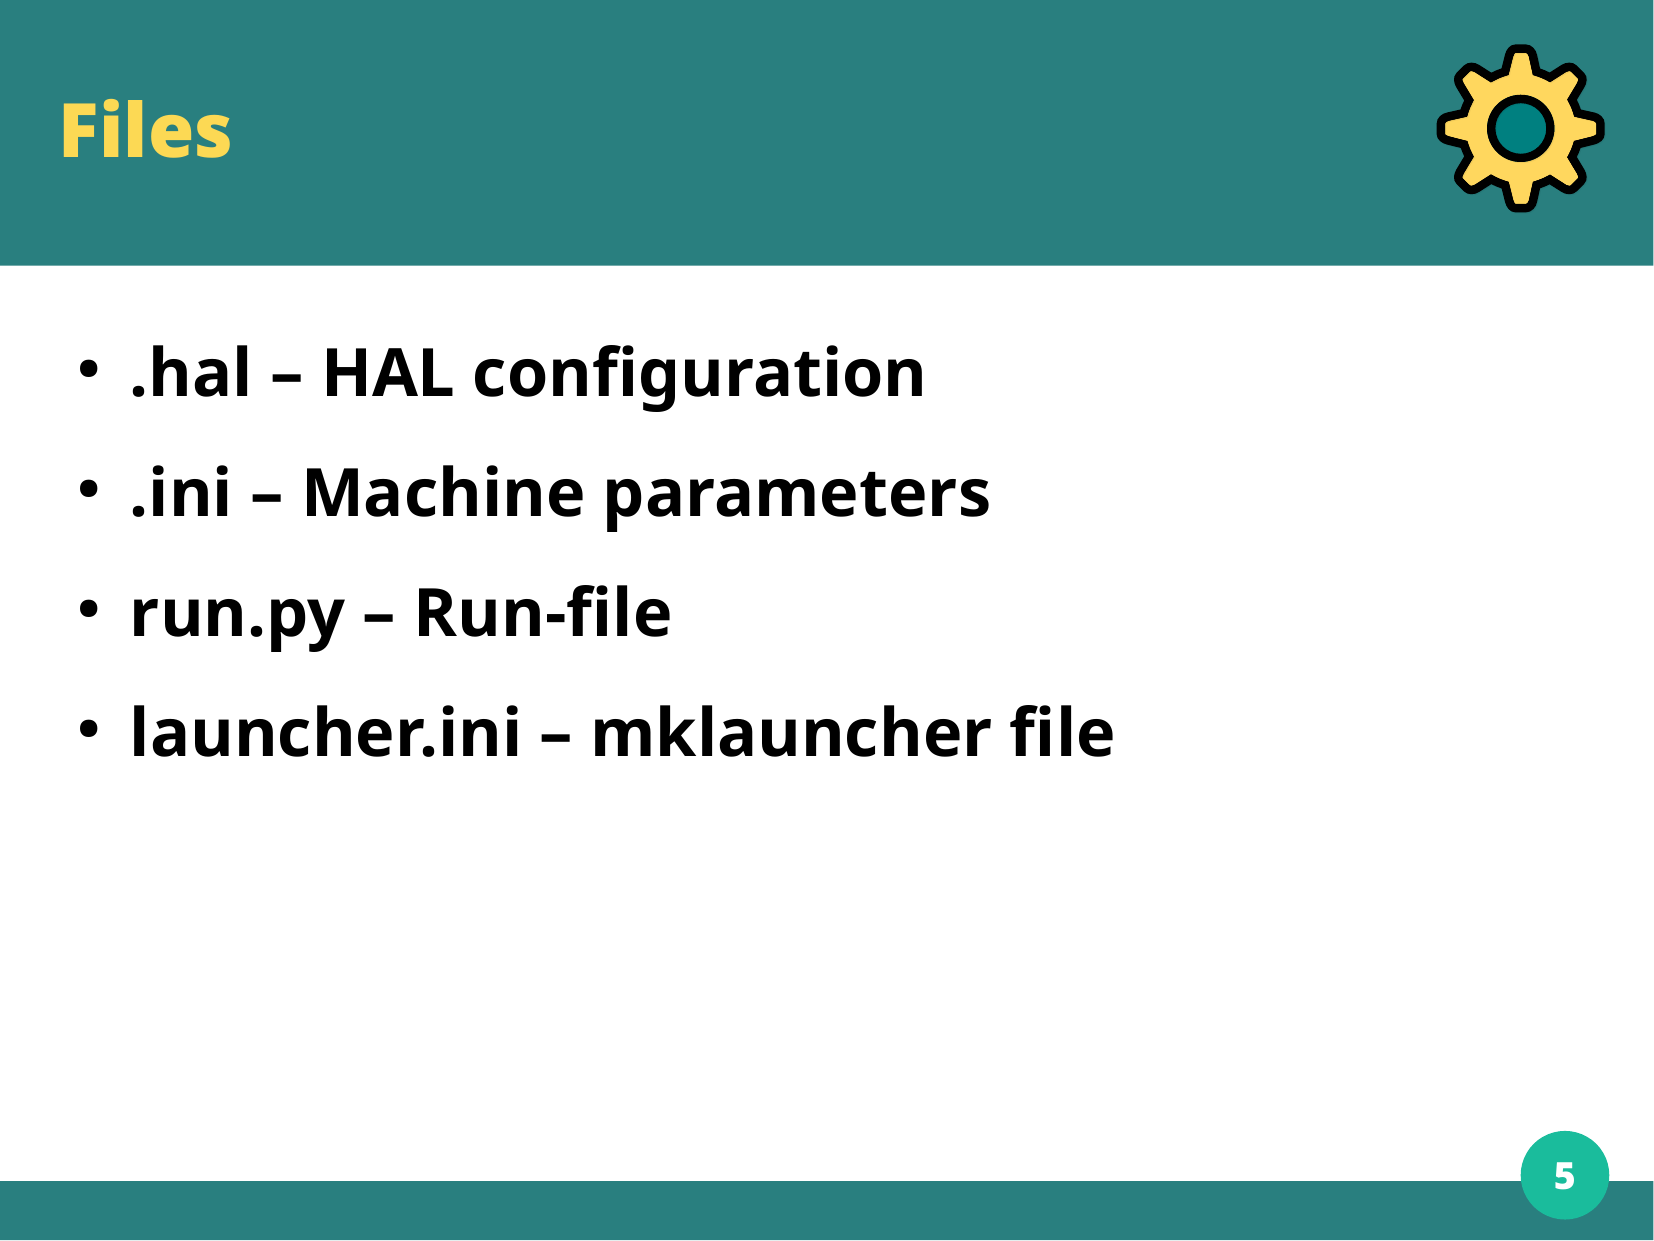

# Files
.hal – HAL configuration
.ini – Machine parameters
run.py – Run-file
launcher.ini – mklauncher file
5